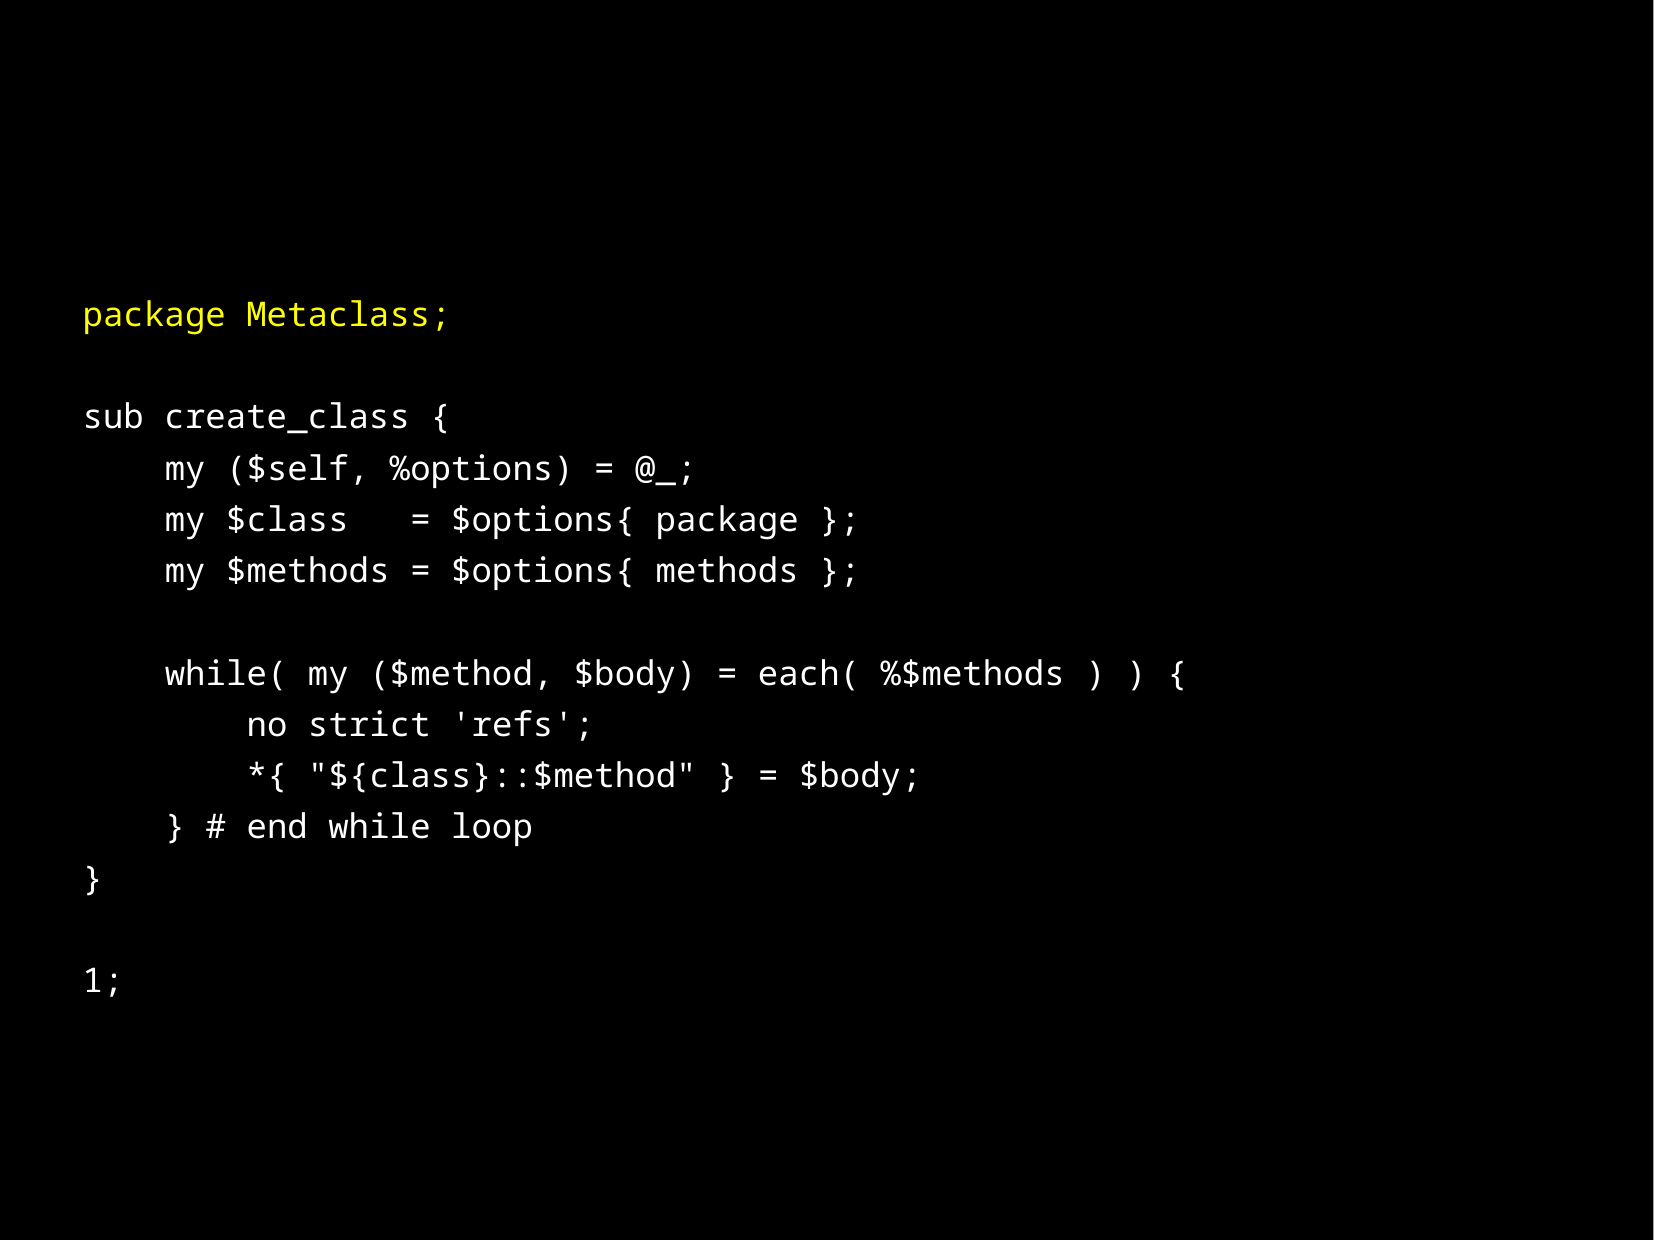

#
package Metaclass;
sub create_class {
 my ($self, %options) = @_;
 my $class = $options{ package };
 my $methods = $options{ methods };
 while( my ($method, $body) = each( %$methods ) ) {
 no strict 'refs';
 *{ "${class}::$method" } = $body;
 } # end while loop
}
1;